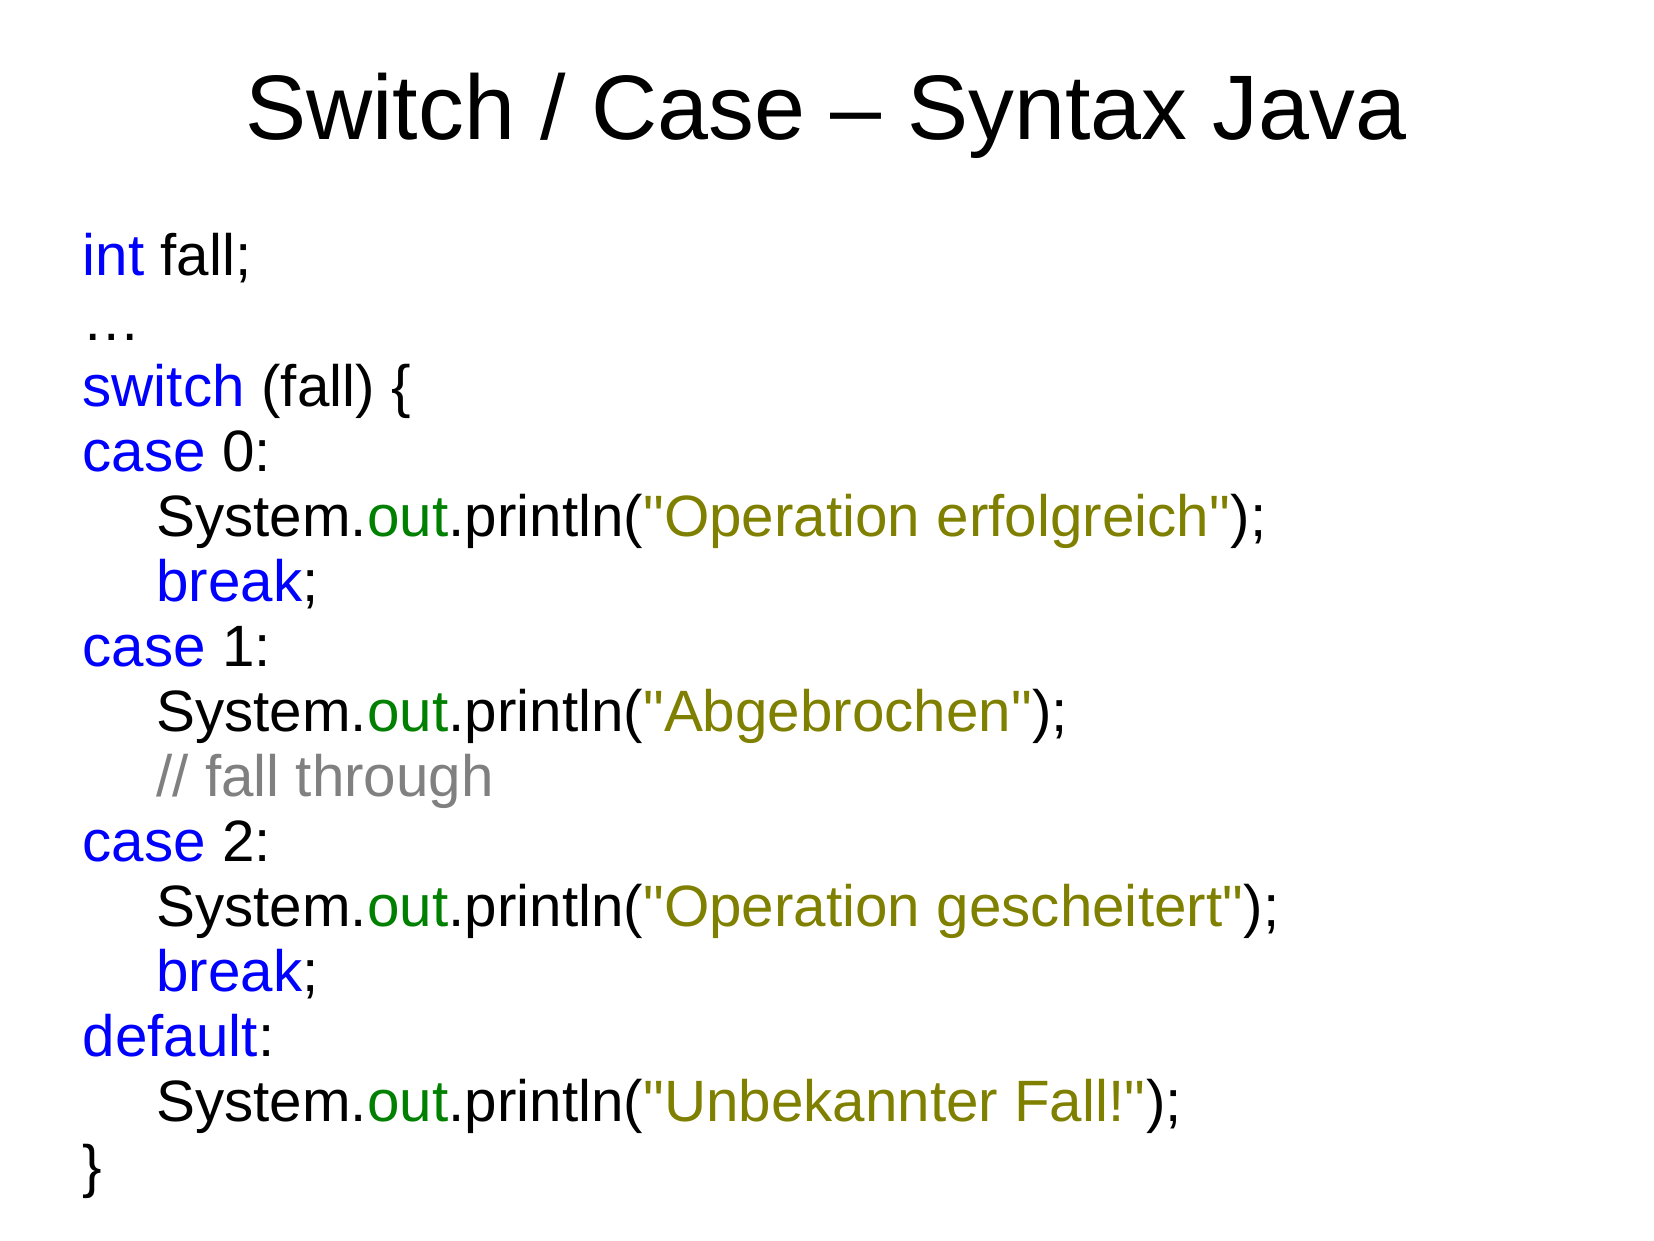

# Switch / Case – Syntax Java
int fall;
…
switch (fall) {
case 0:
	System.out.println("Operation erfolgreich");
	break;
case 1:
	System.out.println("Abgebrochen");
	// fall through
case 2:
	System.out.println("Operation gescheitert");
	break;
default:
	System.out.println("Unbekannter Fall!");
}